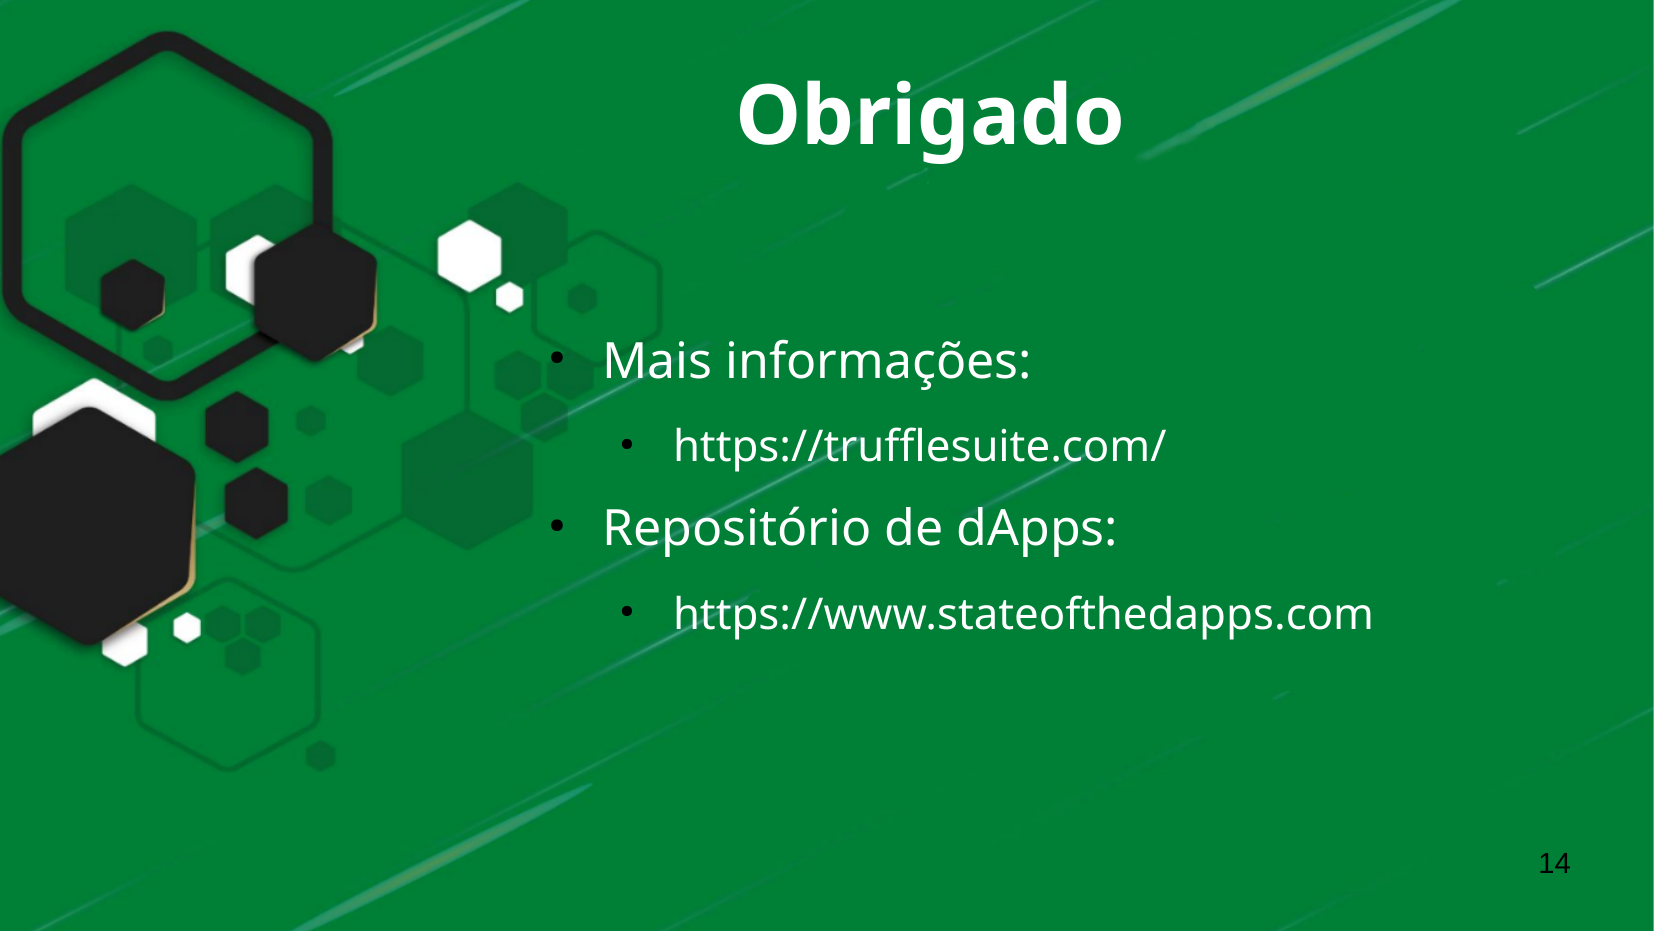

# Obrigado
Mais informações:
https://trufflesuite.com/
Repositório de dApps:
https://www.stateofthedapps.com
14